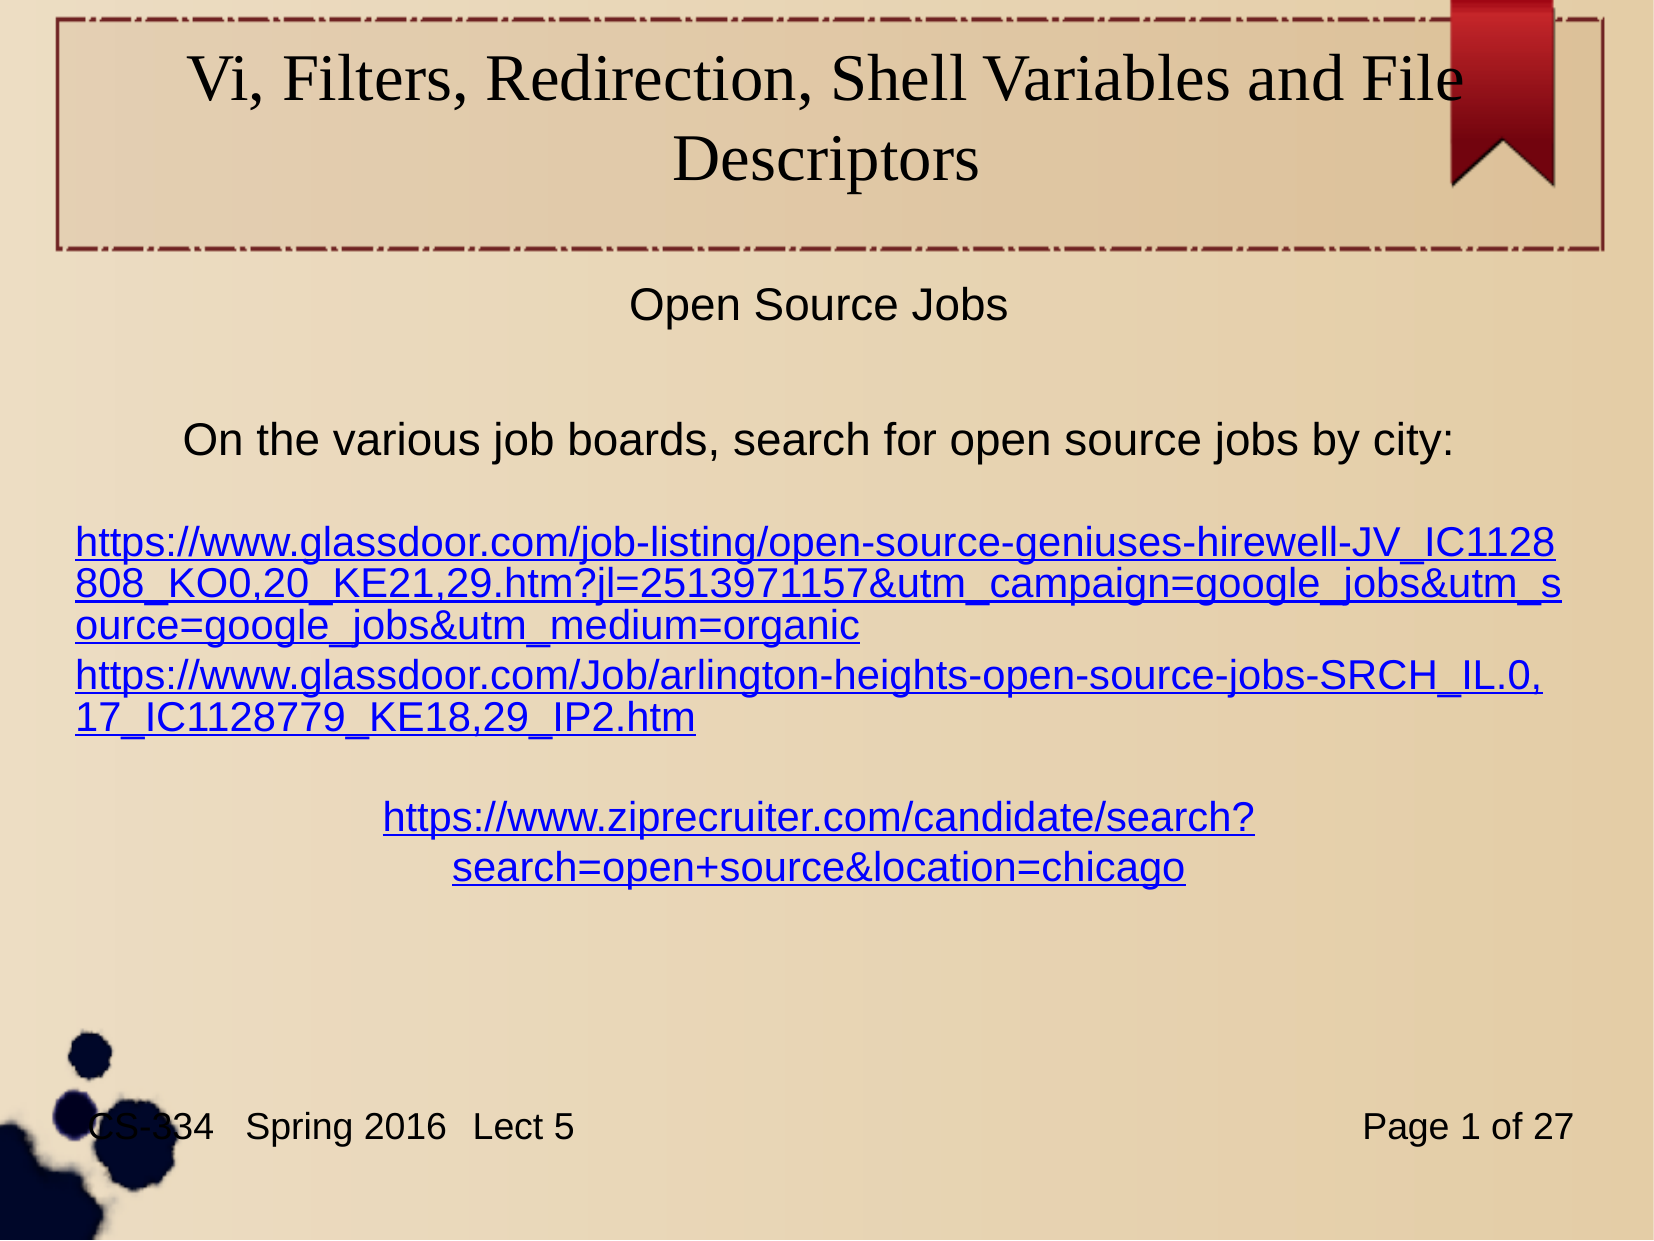

Vi, Filters, Redirection, Shell Variables and File Descriptors
Open Source Jobs
On the various job boards, search for open source jobs by city:
https://www.glassdoor.com/job-listing/open-source-geniuses-hirewell-JV_IC1128808_KO0,20_KE21,29.htm?jl=2513971157&utm_campaign=google_jobs&utm_source=google_jobs&utm_medium=organichttps://www.glassdoor.com/Job/arlington-heights-open-source-jobs-SRCH_IL.0,17_IC1128779_KE18,29_IP2.htm
https://www.ziprecruiter.com/candidate/search?search=open+source&location=chicago
CS-334 Spring 2016	 Lect 5											Page of 27